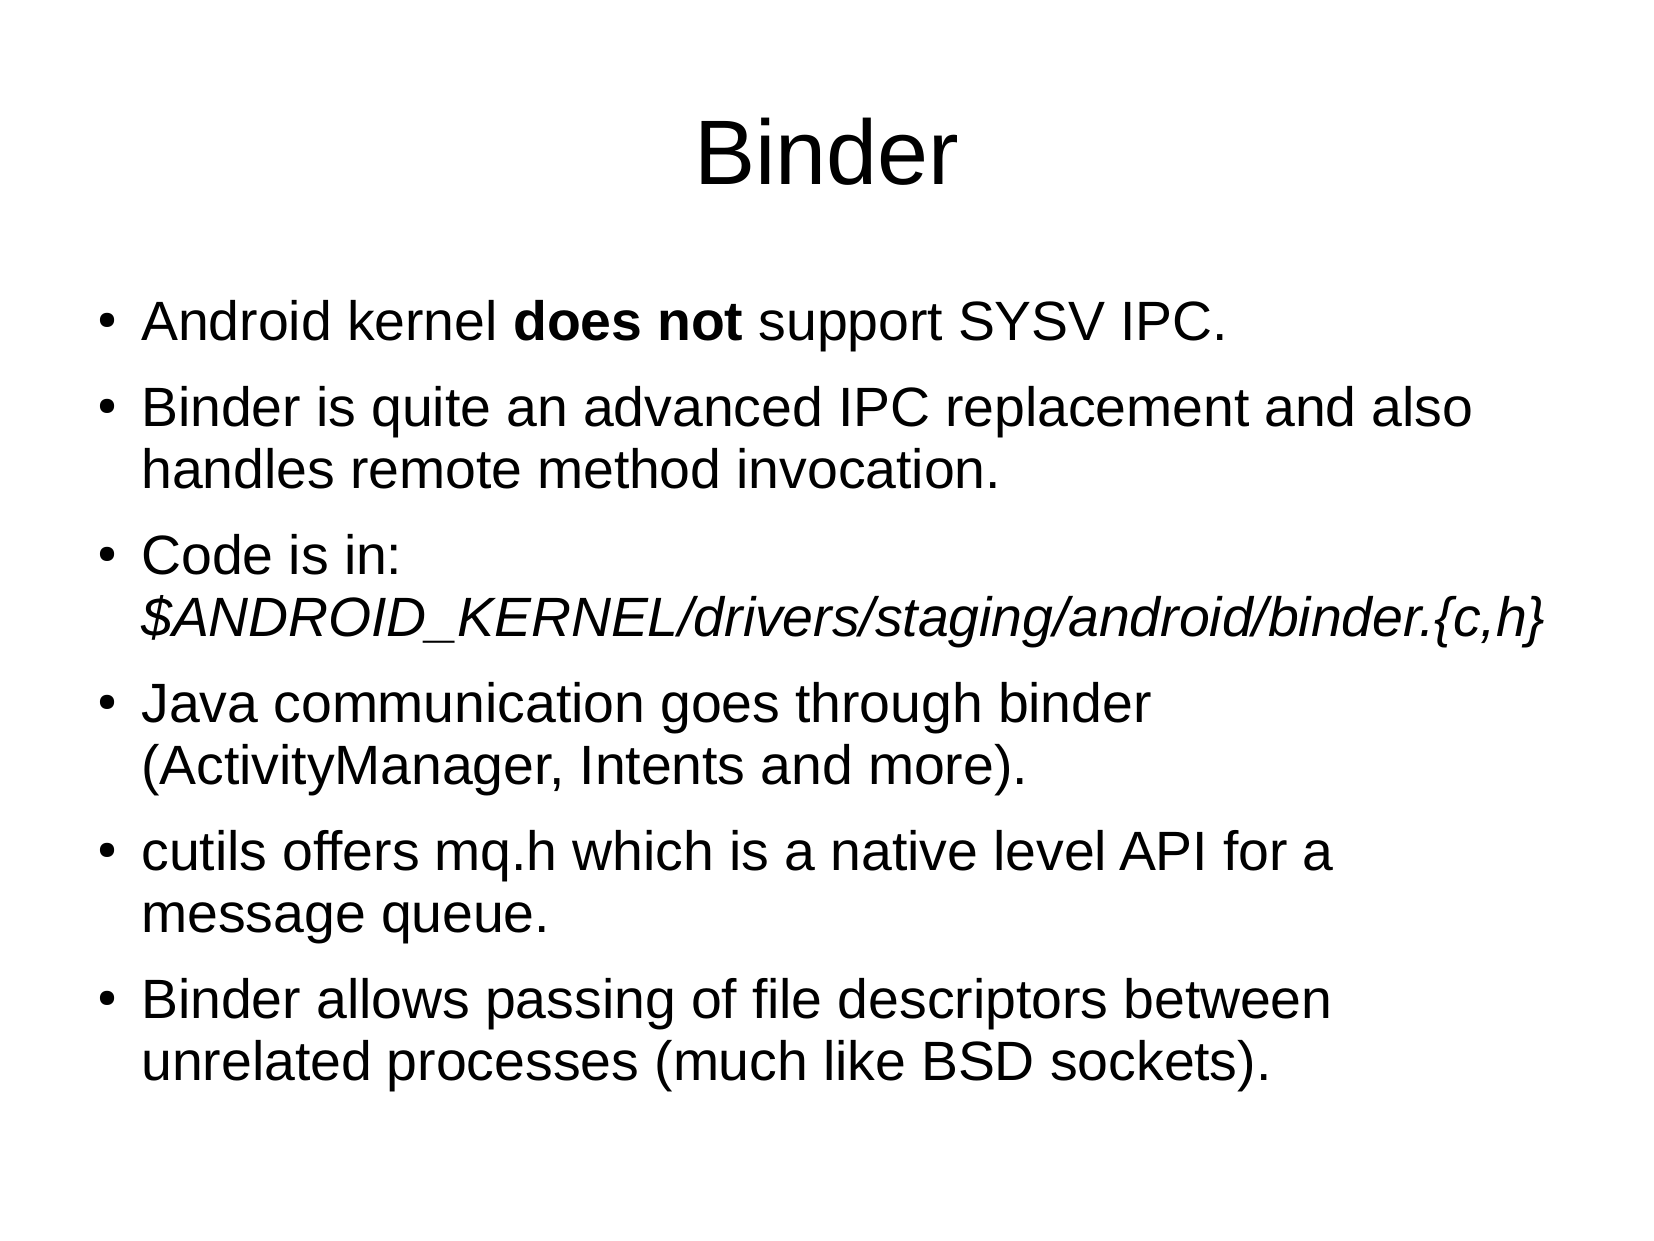

# Binder
Android kernel does not support SYSV IPC.
Binder is quite an advanced IPC replacement and also handles remote method invocation.
Code is in: $ANDROID_KERNEL/drivers/staging/android/binder.{c,h}
Java communication goes through binder (ActivityManager, Intents and more).
cutils offers mq.h which is a native level API for a message queue.
Binder allows passing of file descriptors between unrelated processes (much like BSD sockets).